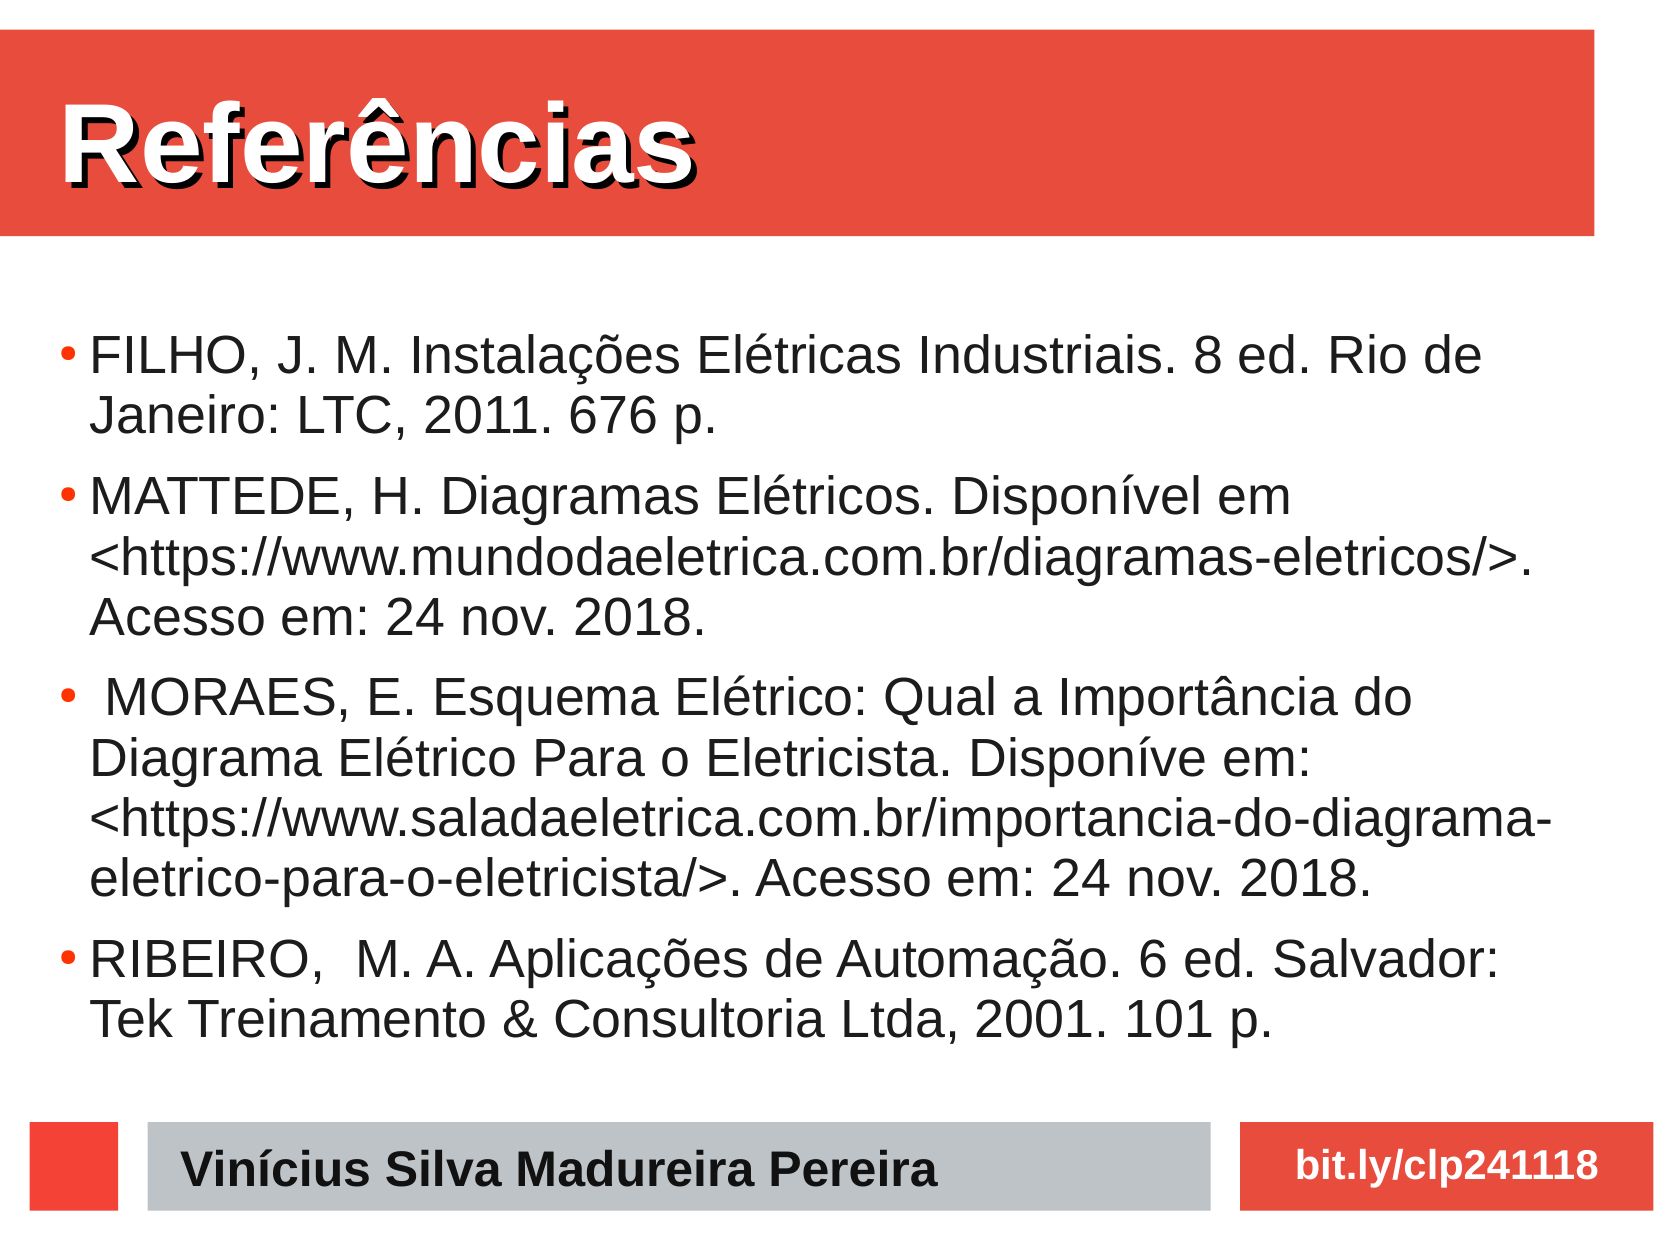

# Referências
FILHO, J. M. Instalações Elétricas Industriais. 8 ed. Rio de Janeiro: LTC, 2011. 676 p.
MATTEDE, H. Diagramas Elétricos. Disponível em <https://www.mundodaeletrica.com.br/diagramas-eletricos/>. Acesso em: 24 nov. 2018.
 MORAES, E. Esquema Elétrico: Qual a Importância do Diagrama Elétrico Para o Eletricista. Disponíve em: <https://www.saladaeletrica.com.br/importancia-do-diagrama-eletrico-para-o-eletricista/>. Acesso em: 24 nov. 2018.
RIBEIRO, M. A. Aplicações de Automação. 6 ed. Salvador: Tek Treinamento & Consultoria Ltda, 2001. 101 p.
Vinícius Silva Madureira Pereira
bit.ly/clp241118